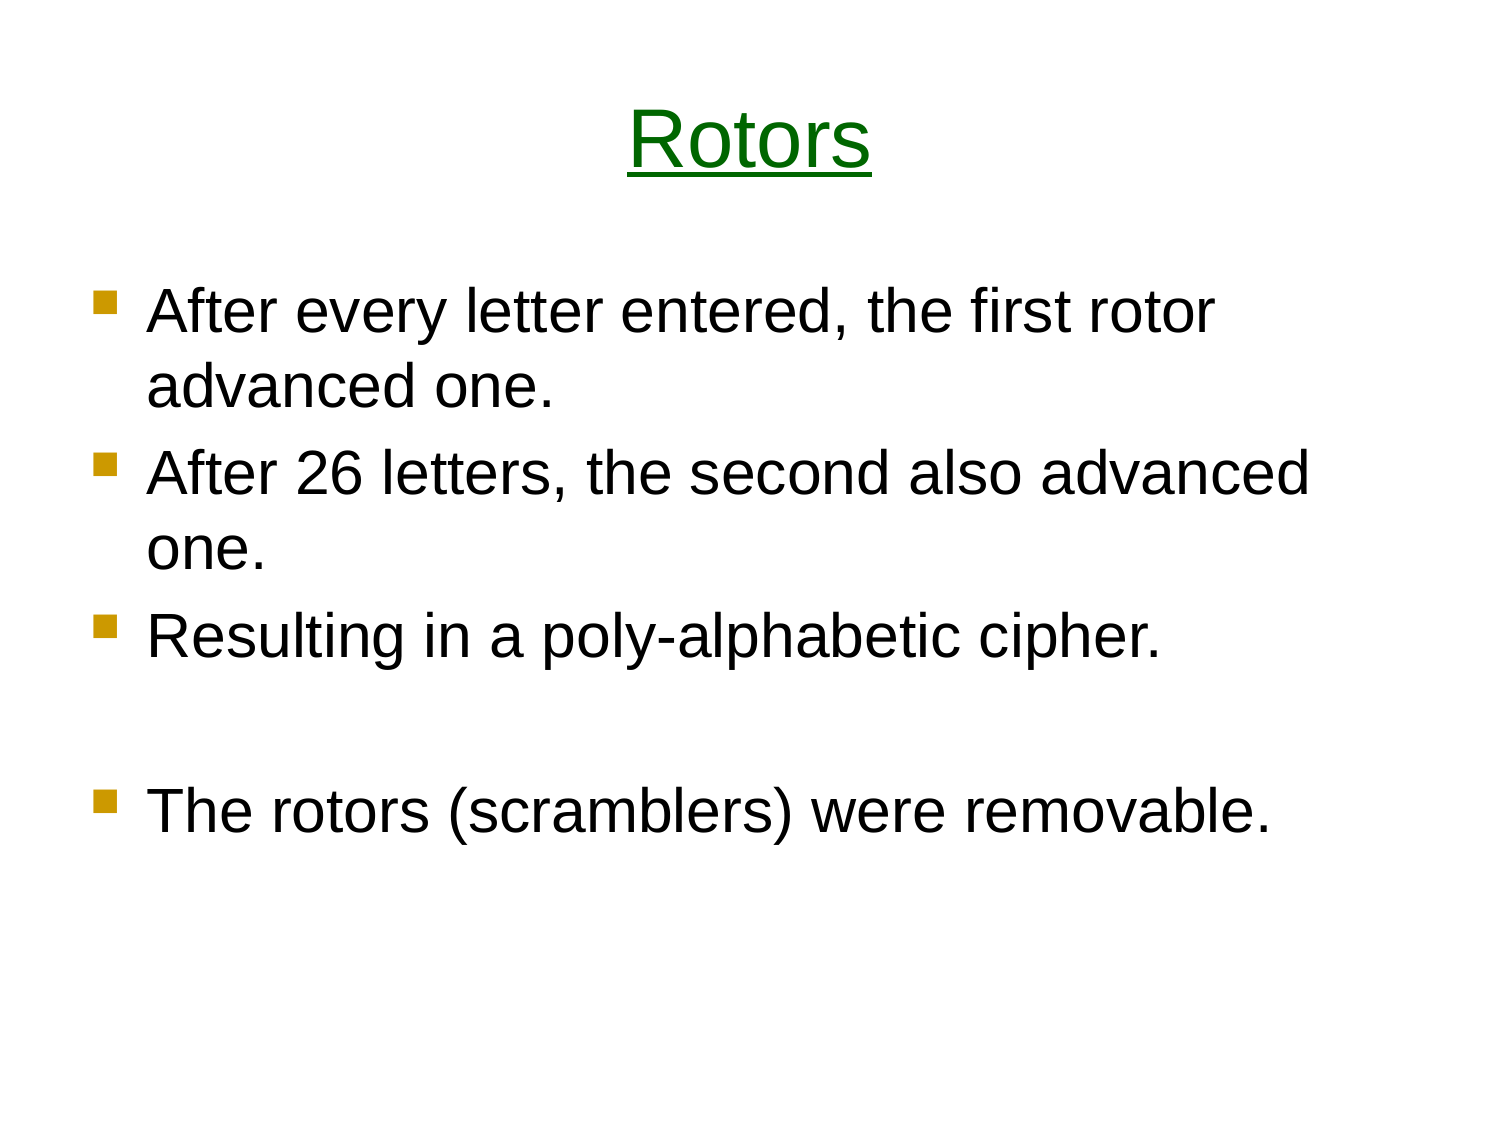

# Rotors
After every letter entered, the first rotor advanced one.
After 26 letters, the second also advanced one.
Resulting in a poly-alphabetic cipher.
The rotors (scramblers) were removable.